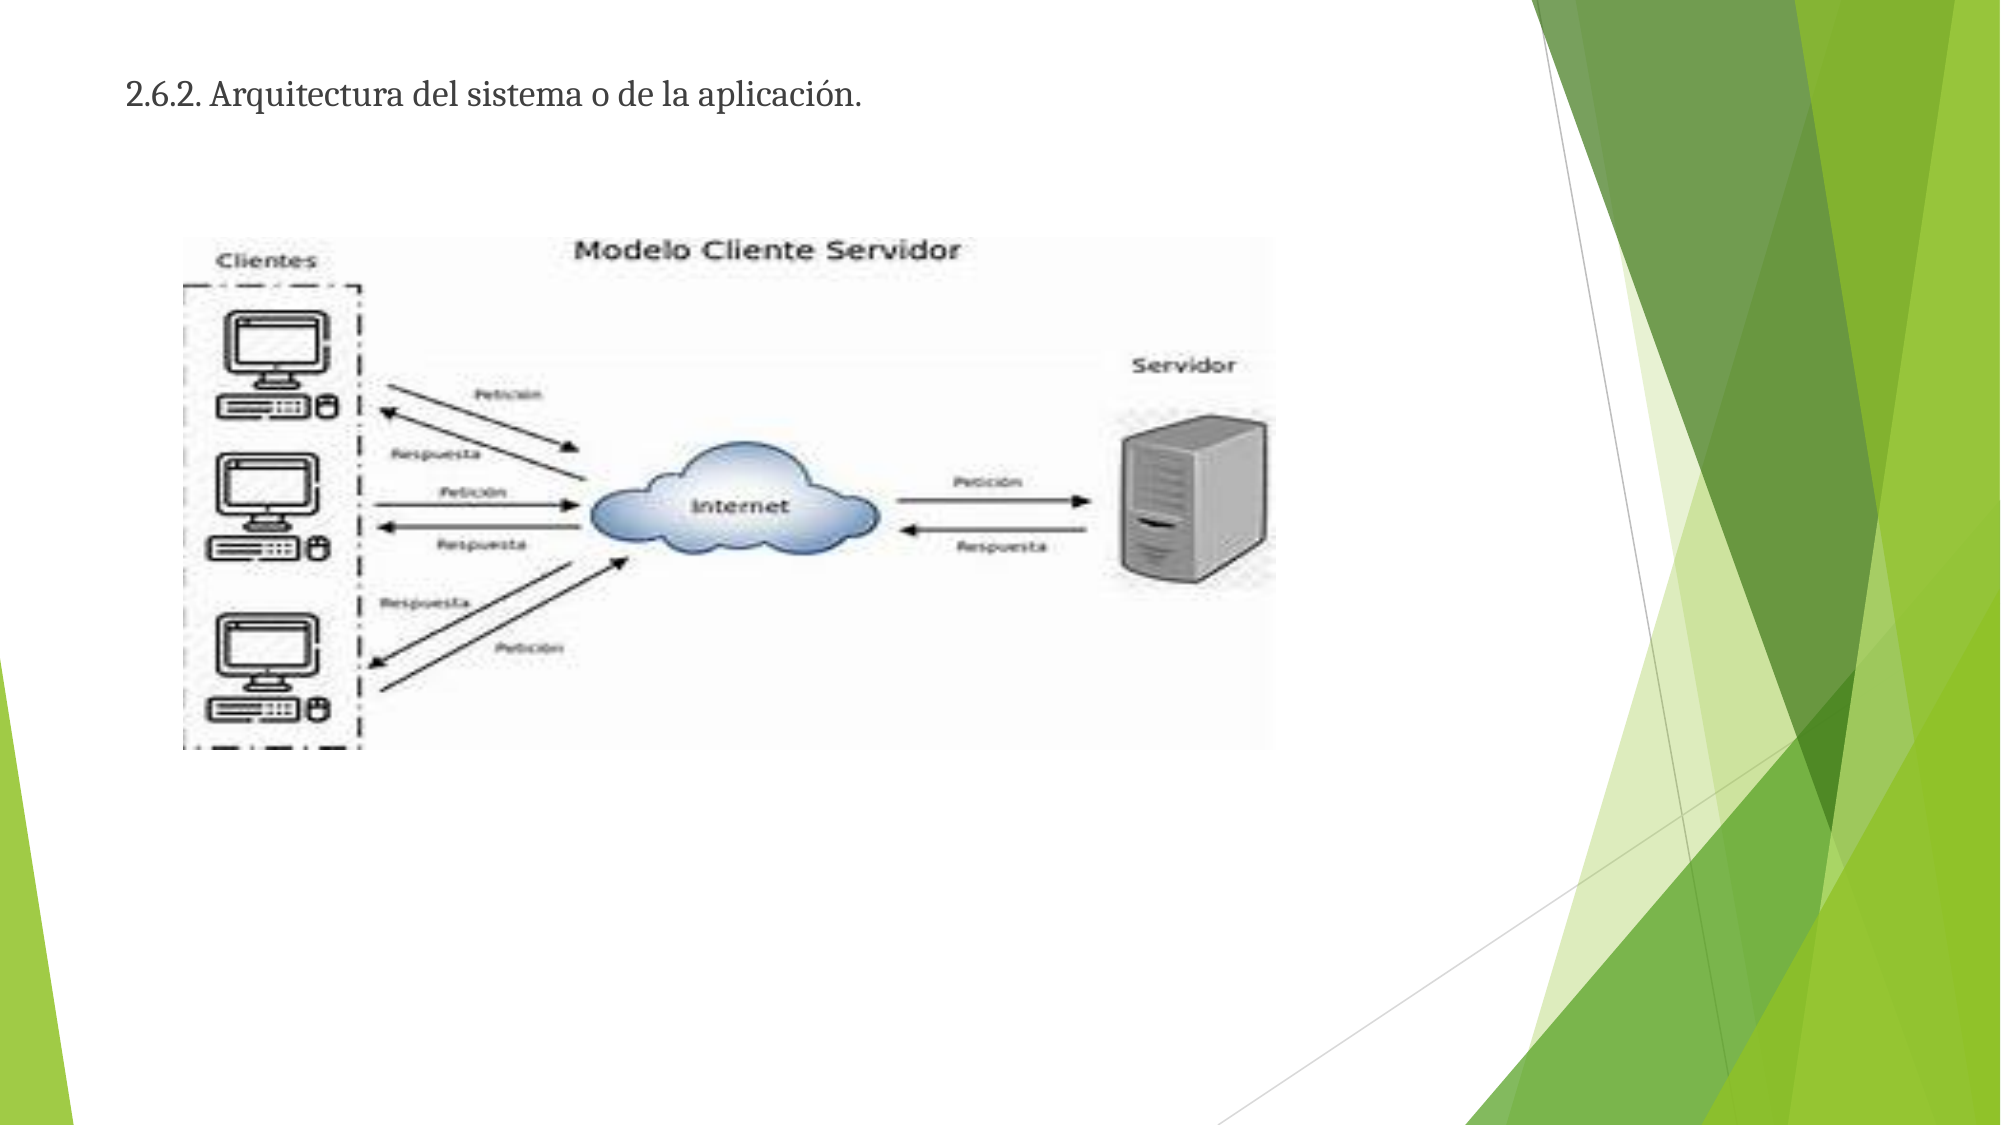

# 2.6.2. Arquitectura del sistema o de la aplicación.